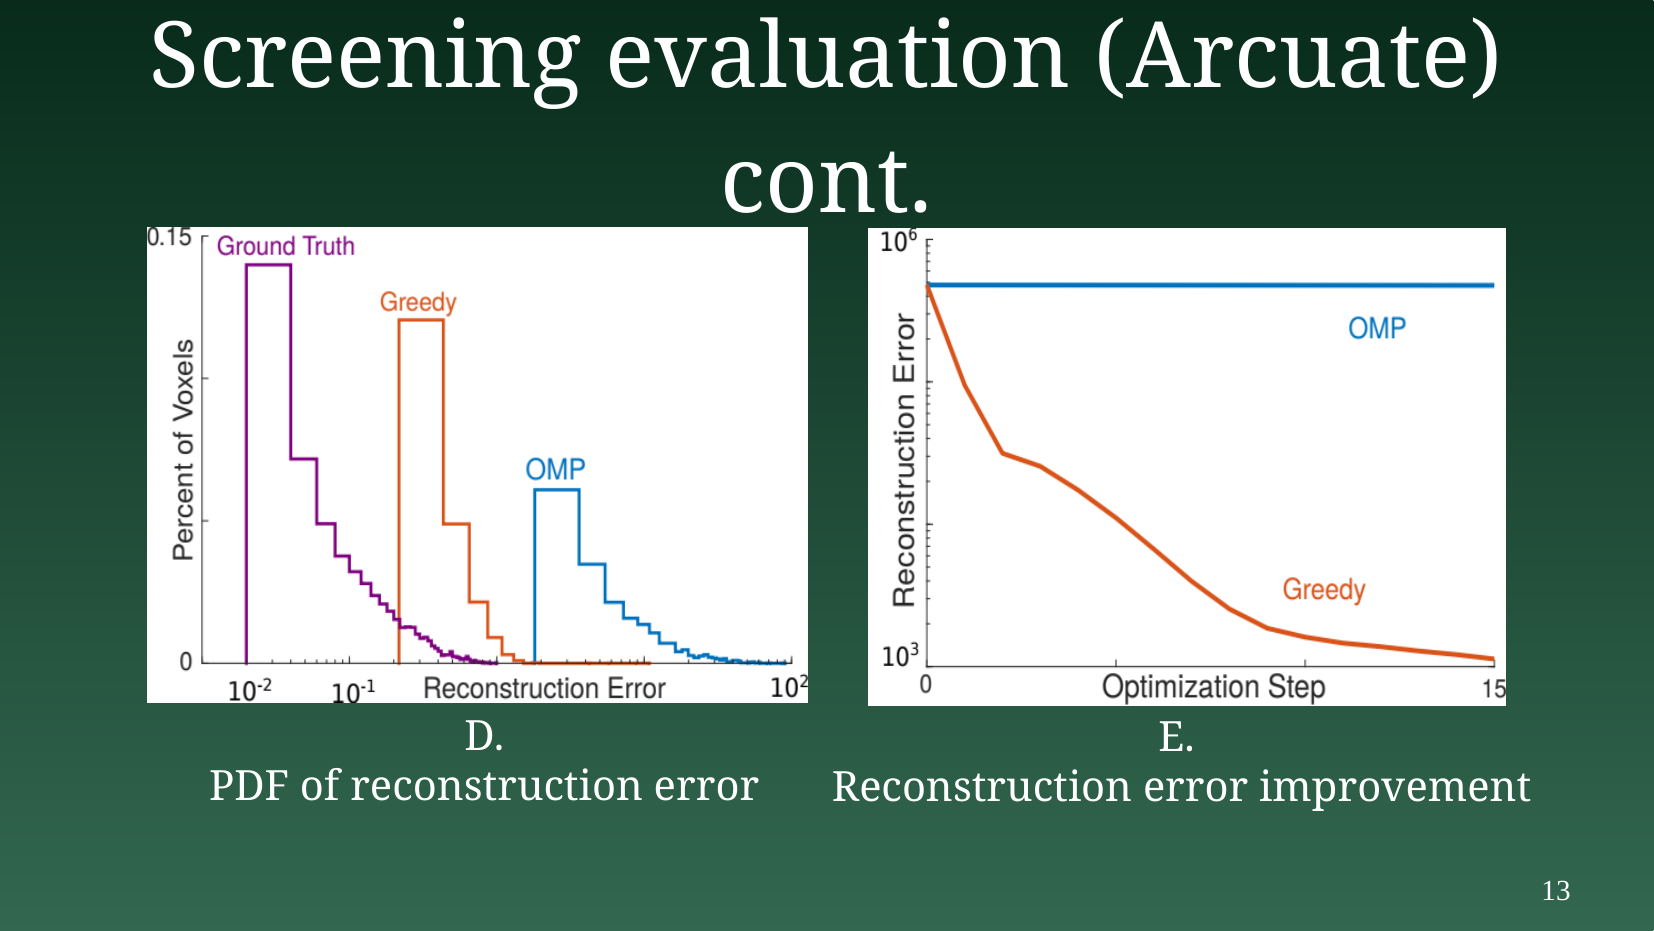

# Screening evaluation (Arcuate) cont.
D.
PDF of reconstruction error
E.
Reconstruction error improvement
13